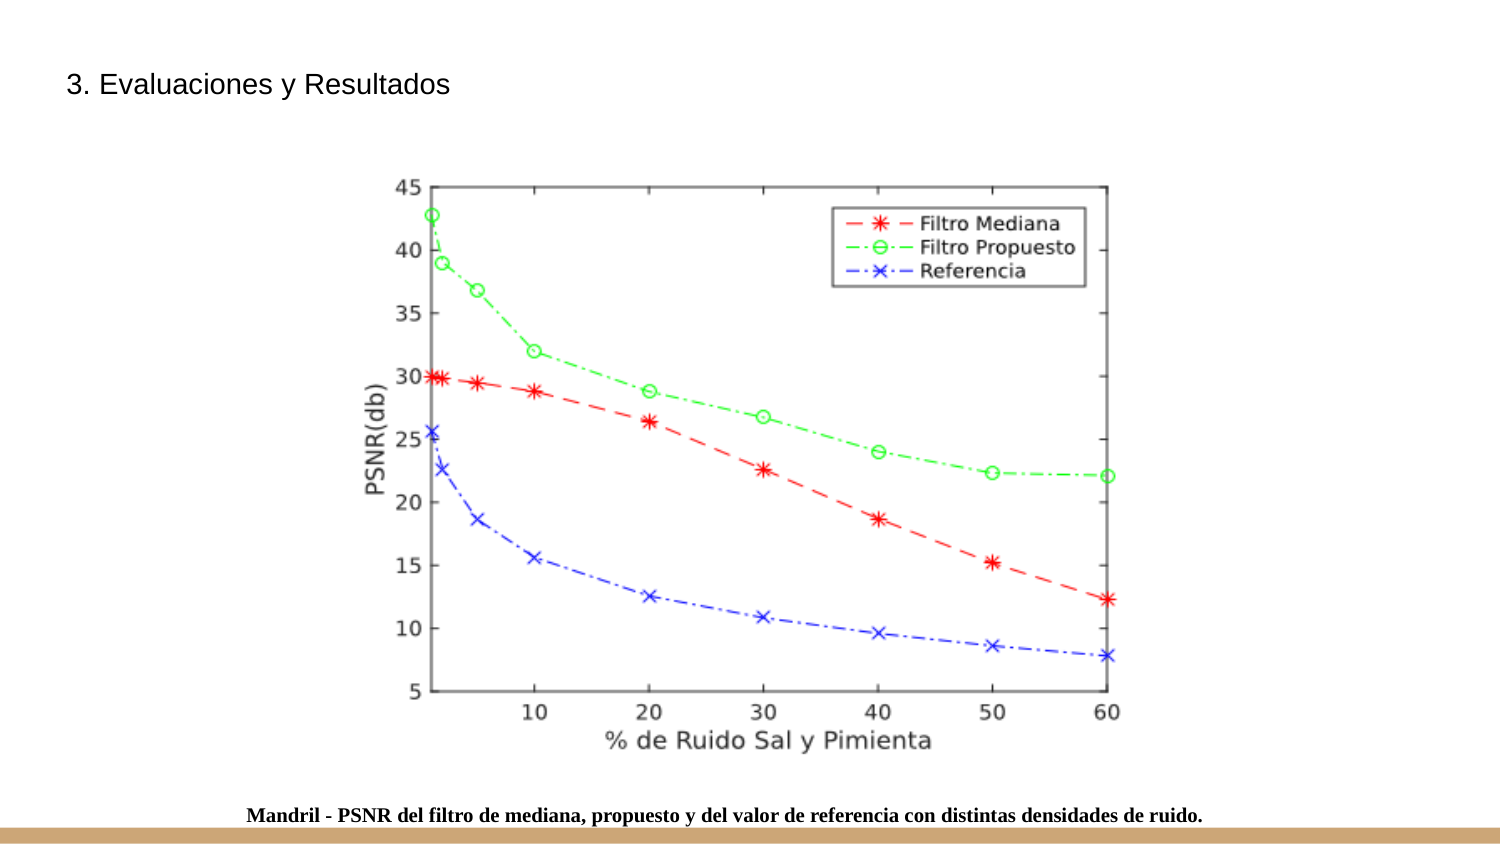

# 3. Evaluaciones y Resultados
Mandril - PSNR del filtro de mediana, propuesto y del valor de referencia con distintas densidades de ruido.